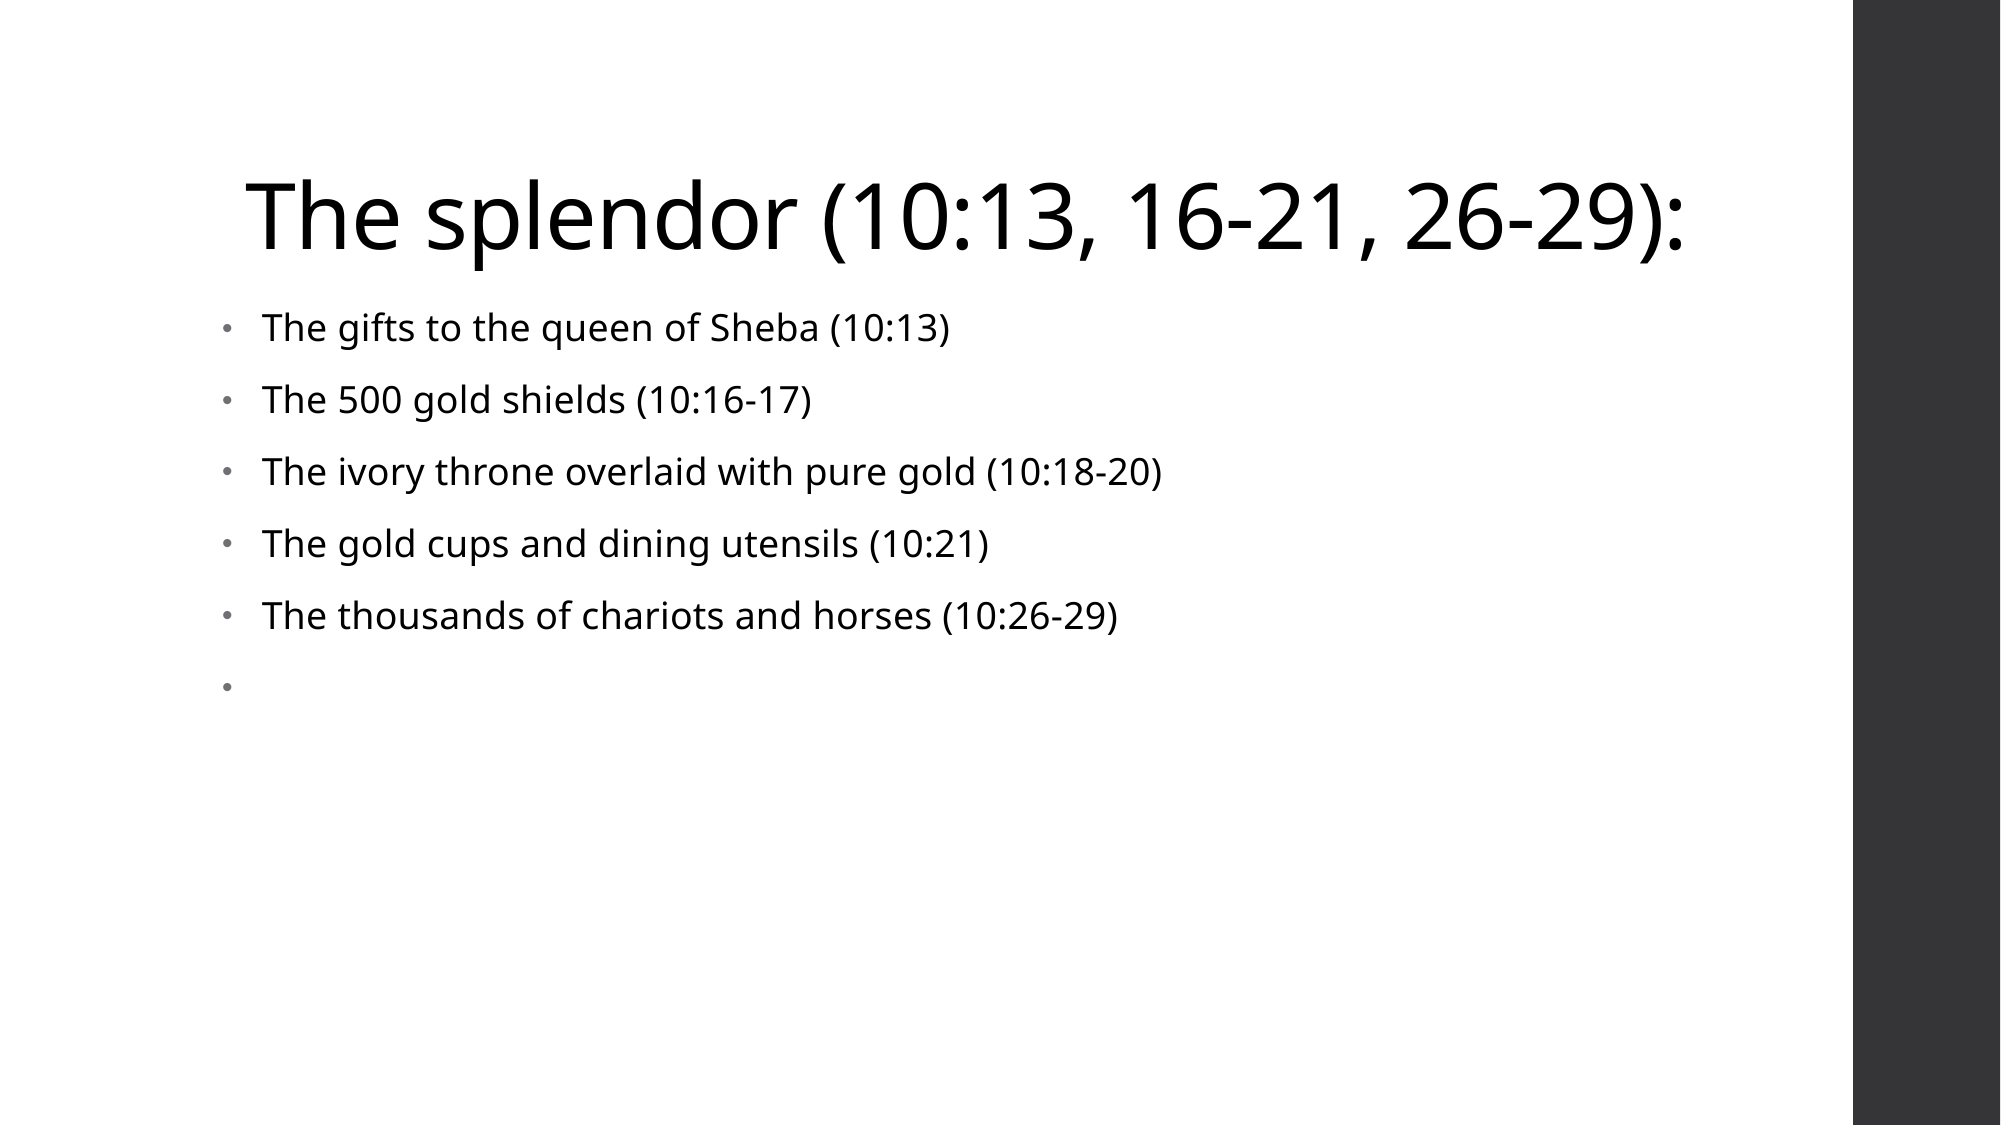

# The splendor (10:13, 16-21, 26-29):
 The gifts to the queen of Sheba (10:13)
 The 500 gold shields (10:16-17)
 The ivory throne overlaid with pure gold (10:18-20)
 The gold cups and dining utensils (10:21)
 The thousands of chariots and horses (10:26-29)